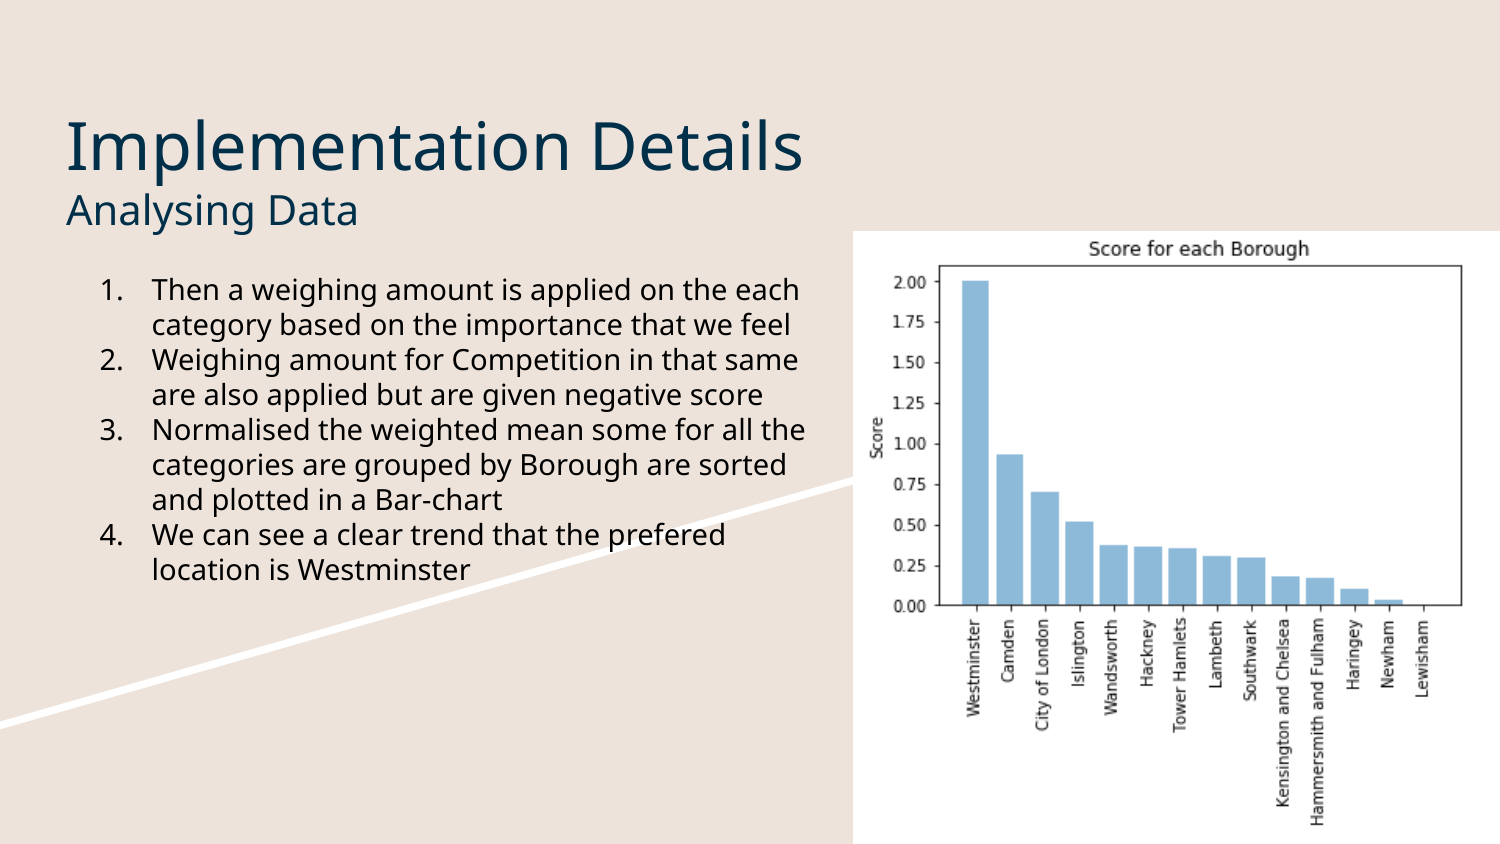

# Implementation Details Analysing Data
Then a weighing amount is applied on the each category based on the importance that we feel
Weighing amount for Competition in that same are also applied but are given negative score
Normalised the weighted mean some for all the categories are grouped by Borough are sorted and plotted in a Bar-chart
We can see a clear trend that the prefered location is Westminster